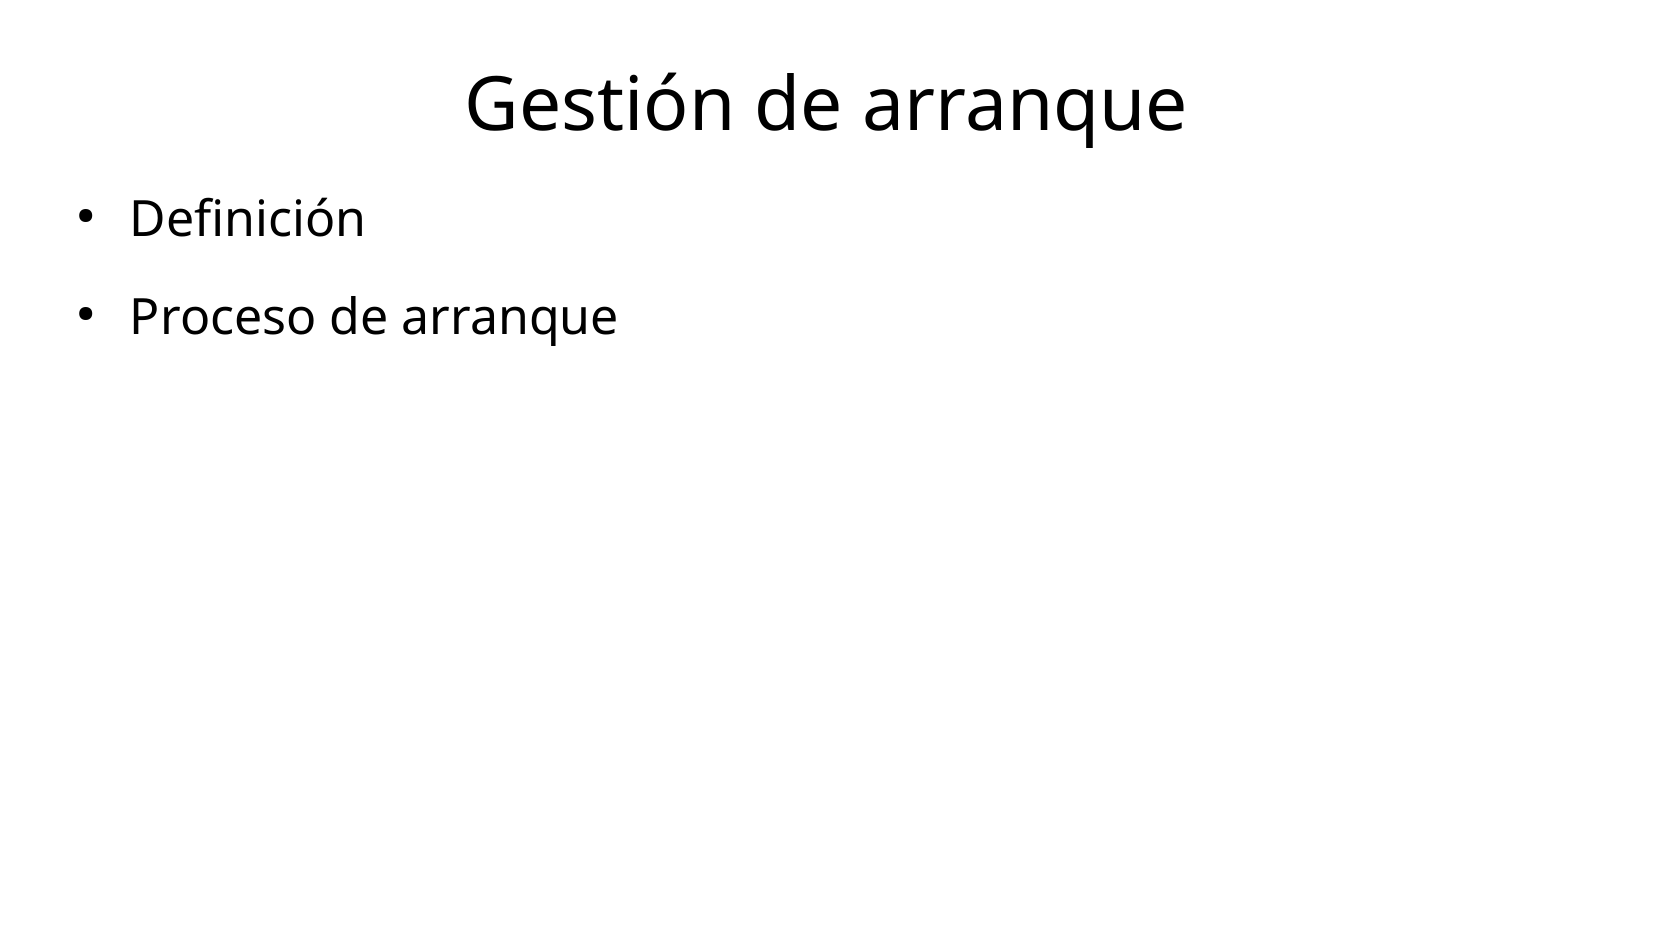

# Gestión de arranque
Definición
Proceso de arranque